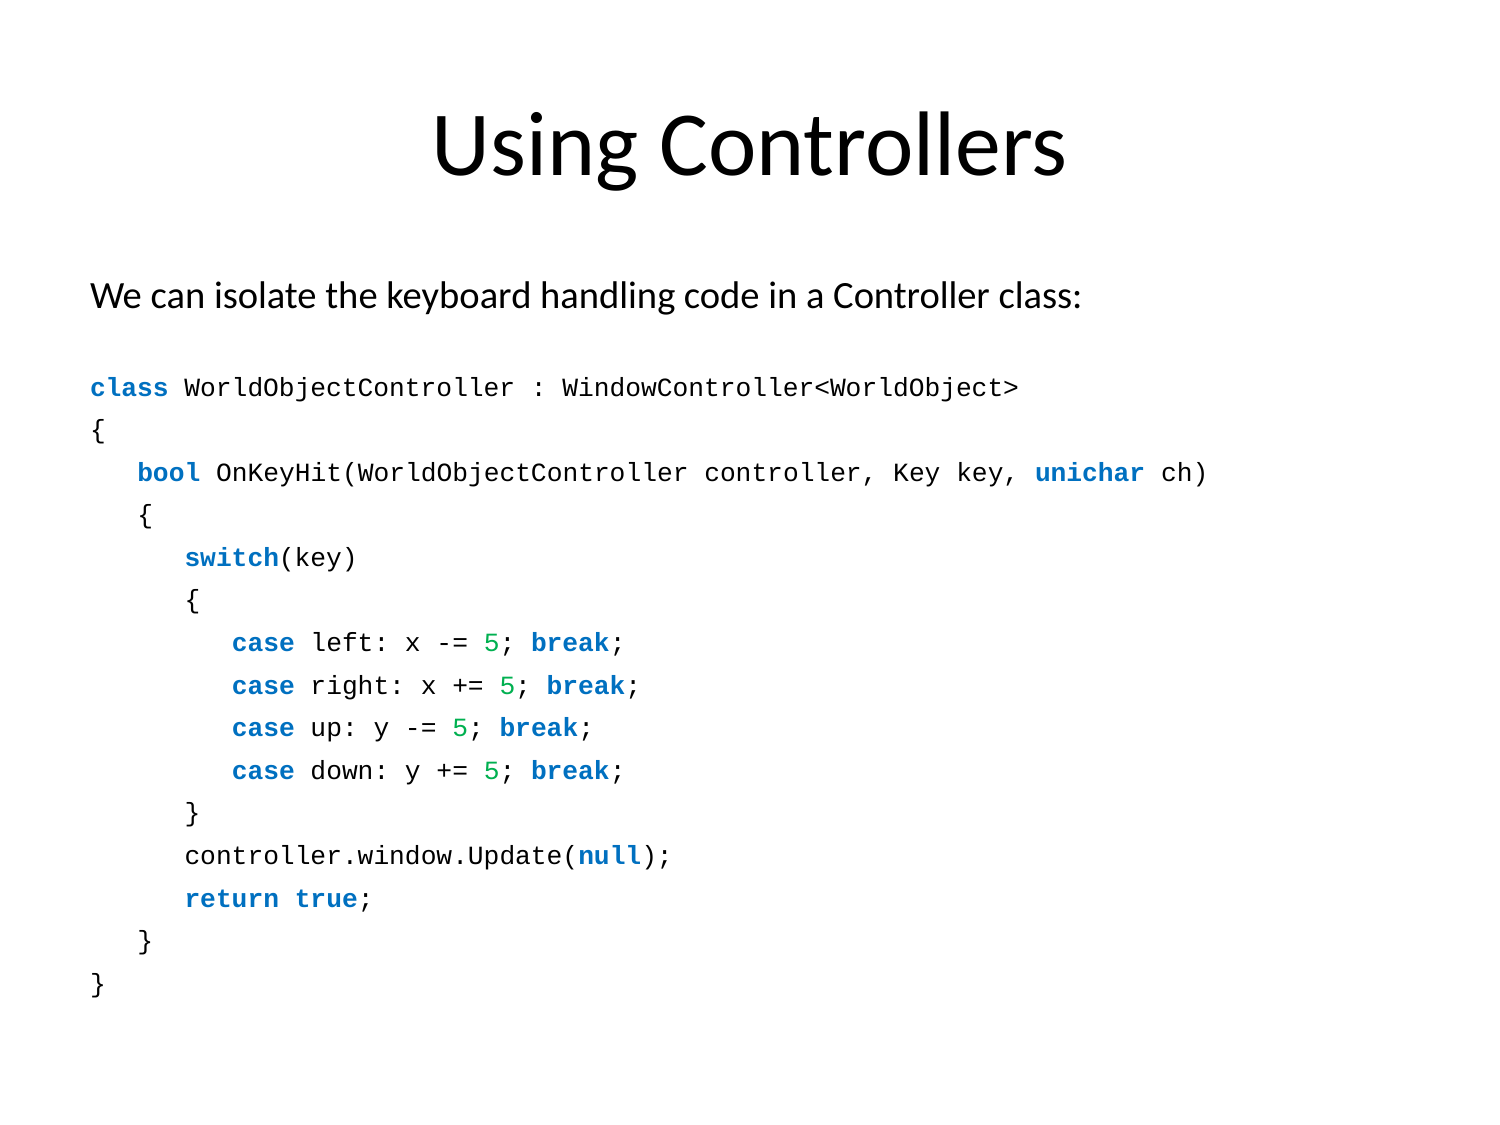

# Using Controllers
We can isolate the keyboard handling code in a Controller class:
class WorldObjectController : WindowController<WorldObject>
{
 bool OnKeyHit(WorldObjectController controller, Key key, unichar ch)
 {
 switch(key)
 {
 case left: x -= 5; break;
 case right: x += 5; break;
 case up: y -= 5; break;
 case down: y += 5; break;
 }
 controller.window.Update(null);
 return true;
 }
}